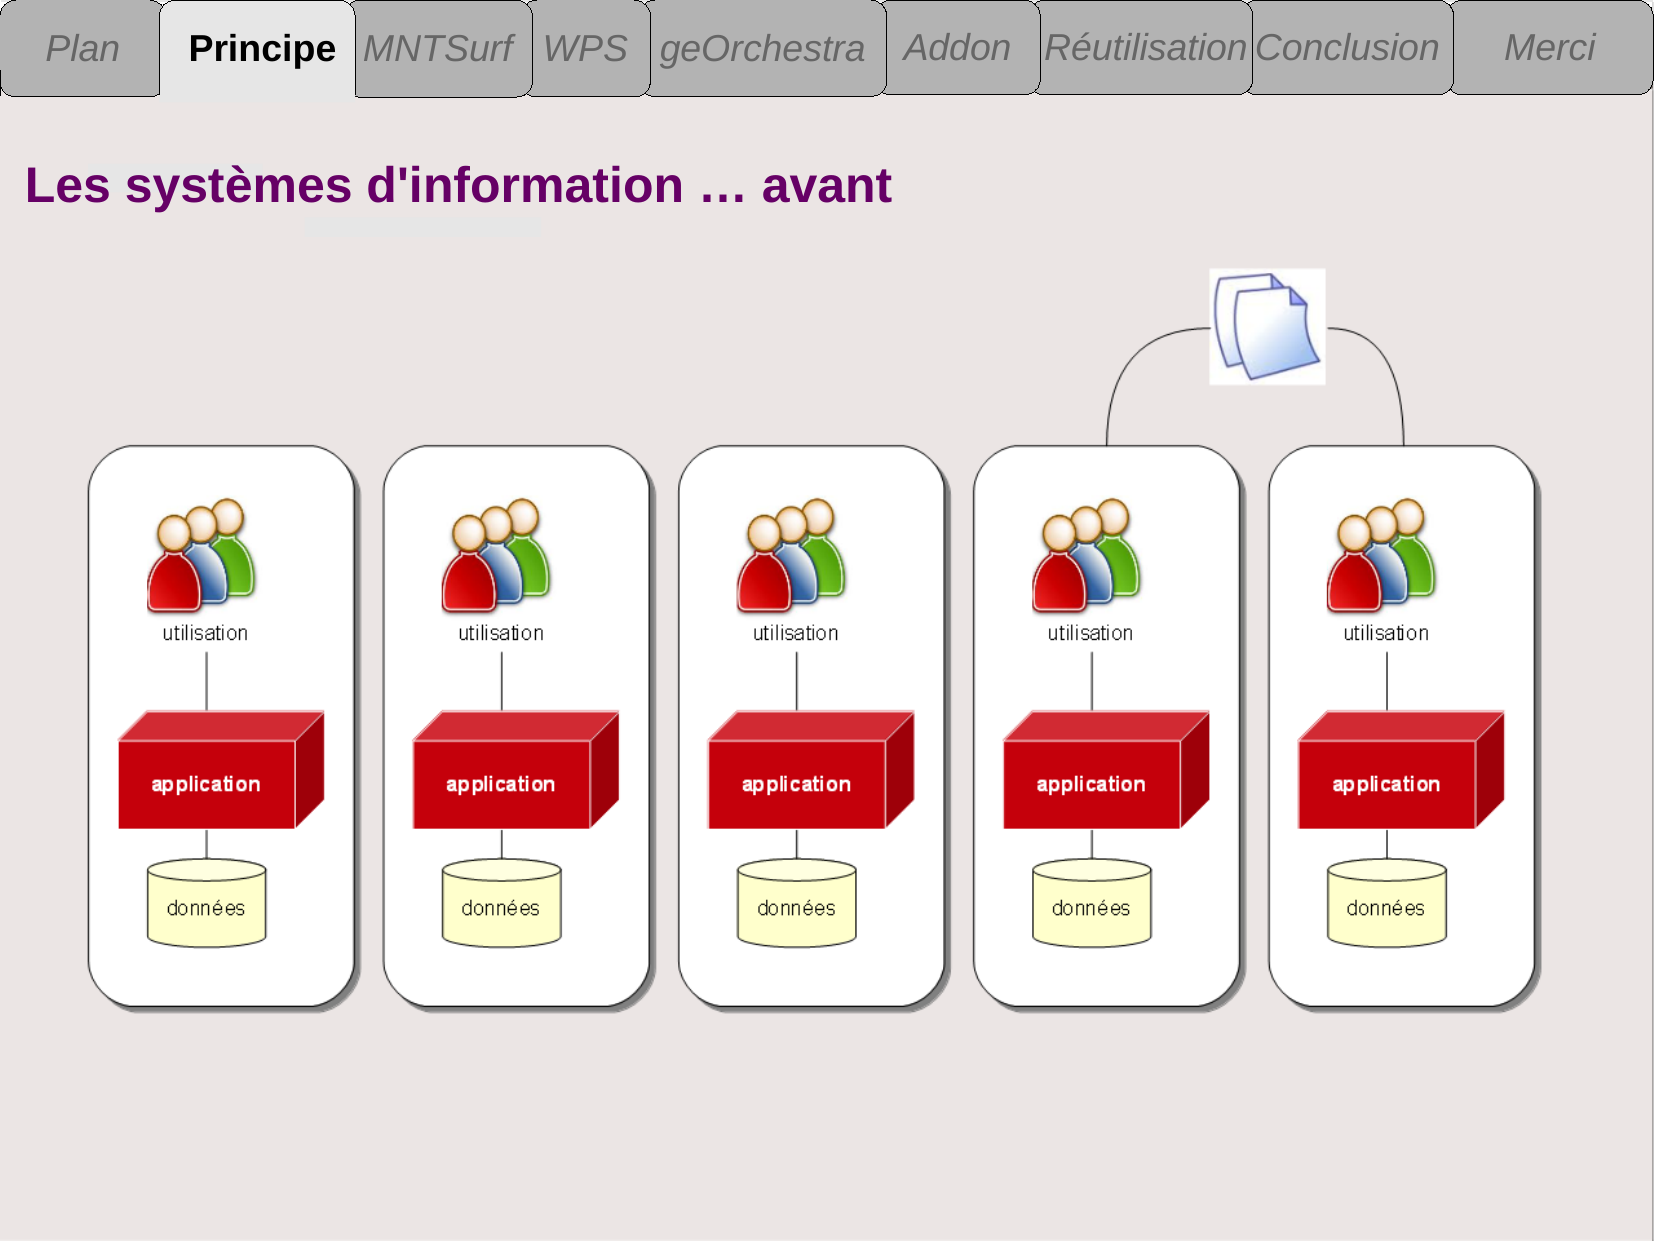

Principe
WPS
geOrchestra
Plan
MNTSurf
Addon
 Réutilisation
Conclusion
Merci
# Les systèmes d'information … avant